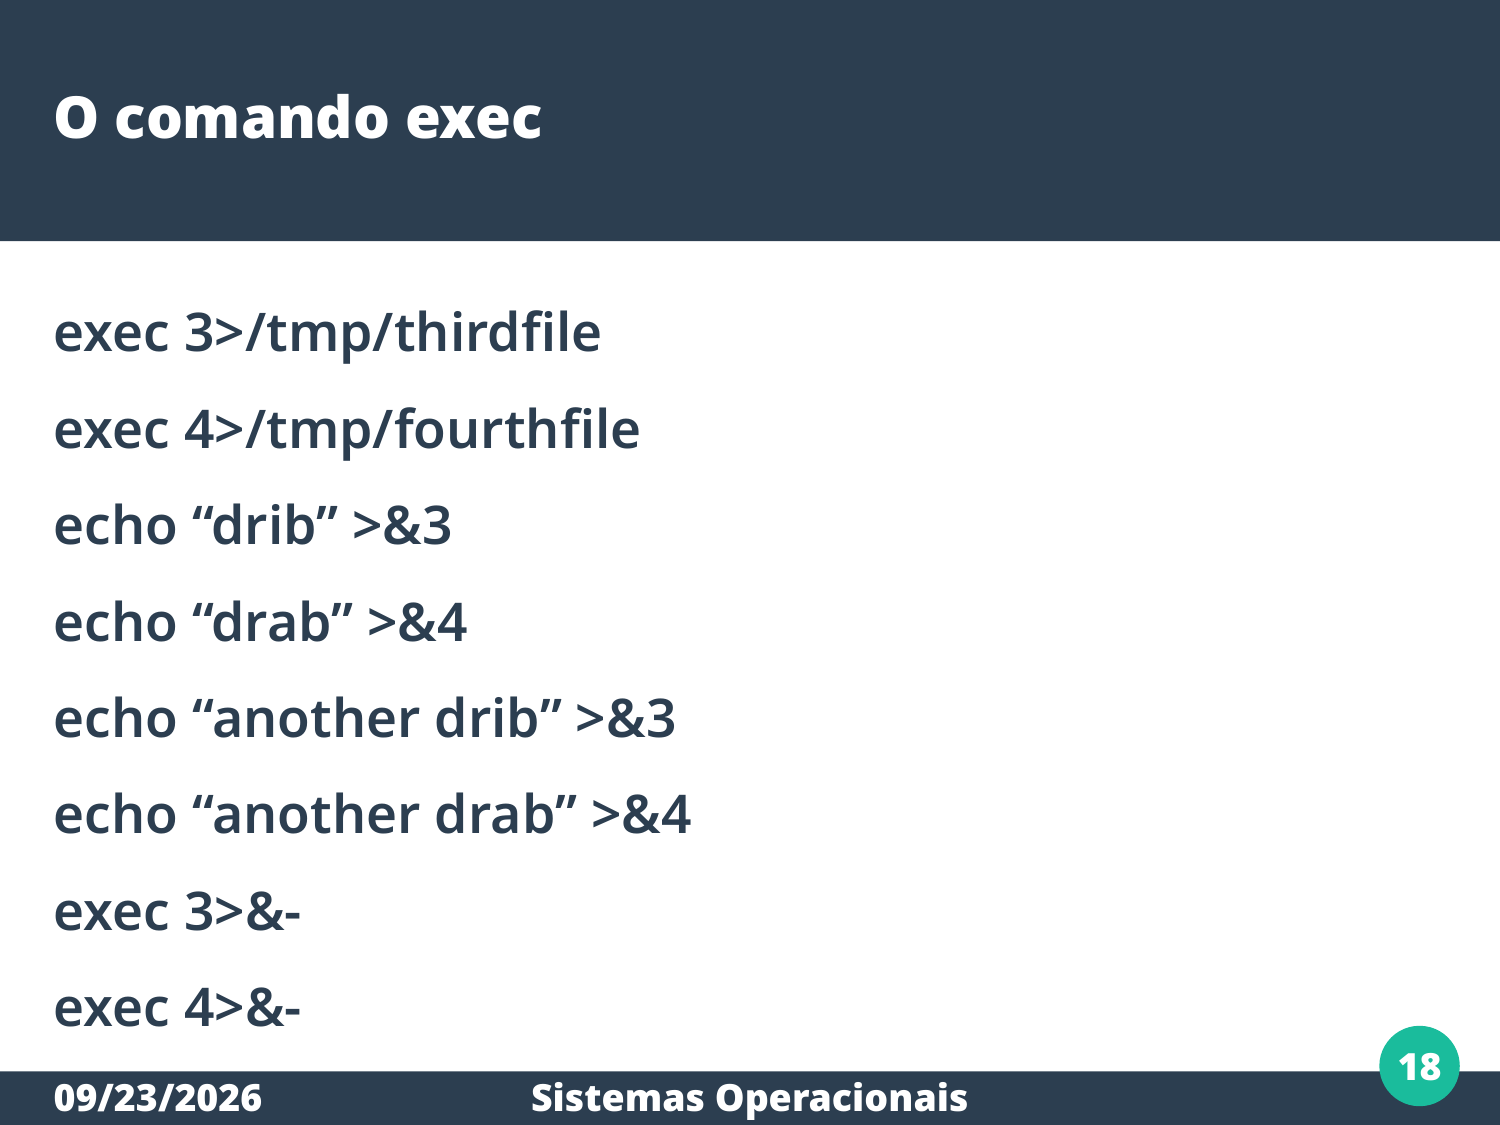

# O comando exec
exec 3>/tmp/thirdfile
exec 4>/tmp/fourthfile
echo “drib” >&3
echo “drab” >&4
echo “another drib” >&3
echo “another drab” >&4
exec 3>&-
exec 4>&-
18
Sistemas Operacionais